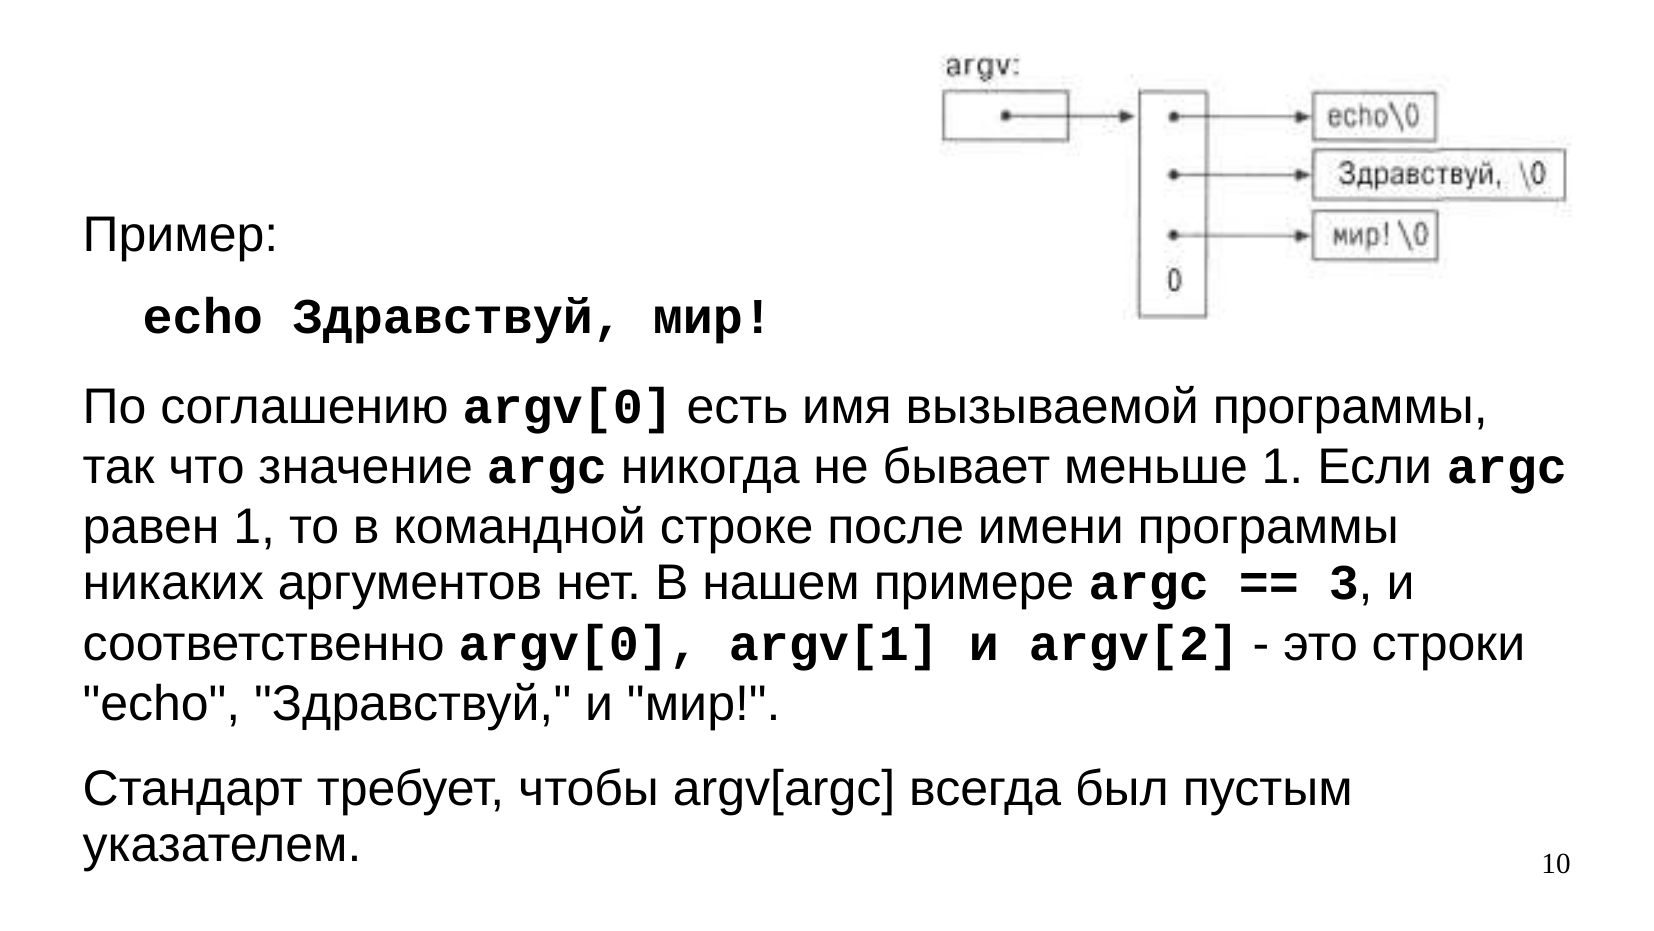

# Пример:
 echo Здравствуй, мир!
По соглашению argv[0] есть имя вызываемой программы, так что значение argc никогда не бывает меньше 1. Если argc равен 1, то в командной строке после имени программы никаких аргументов нет. В нашем примере argc == 3, и соответственно argv[0], argv[1] и argv[2] - это строки "echo", "Здравствуй," и "мир!".
Стандарт требует, чтобы argv[argc] всегда был пустым указателем.
10